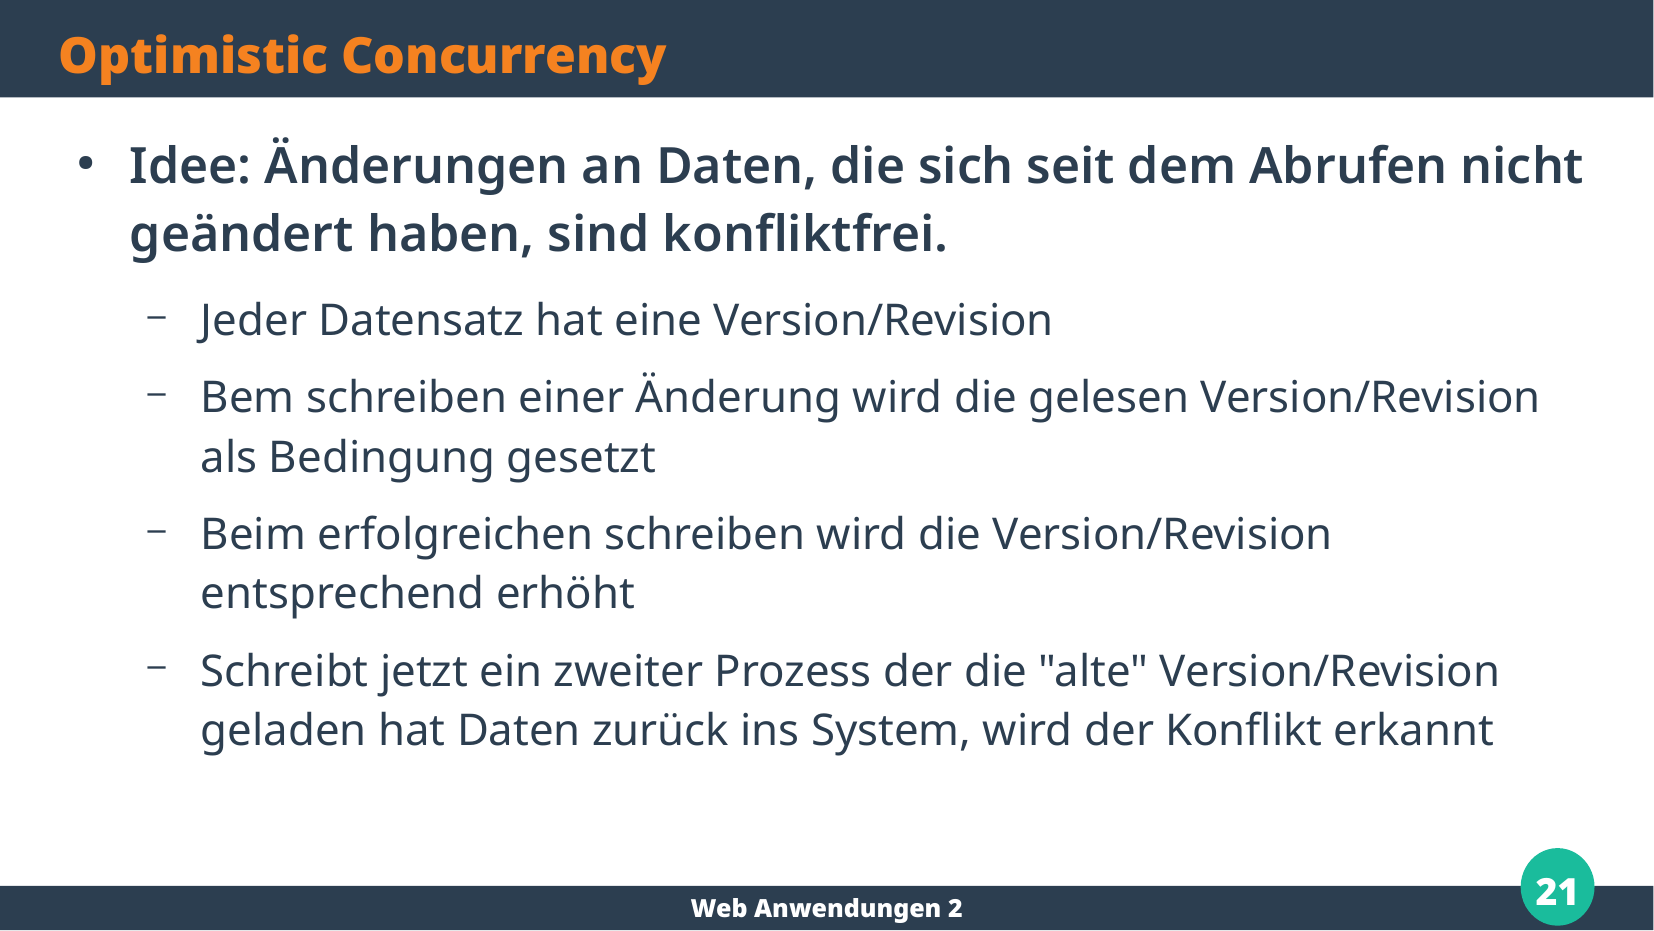

# Optimistic Concurrency
Idee: Änderungen an Daten, die sich seit dem Abrufen nicht geändert haben, sind konfliktfrei.
Jeder Datensatz hat eine Version/Revision
Bem schreiben einer Änderung wird die gelesen Version/Revision als Bedingung gesetzt
Beim erfolgreichen schreiben wird die Version/Revision entsprechend erhöht
Schreibt jetzt ein zweiter Prozess der die "alte" Version/Revision geladen hat Daten zurück ins System, wird der Konflikt erkannt
21